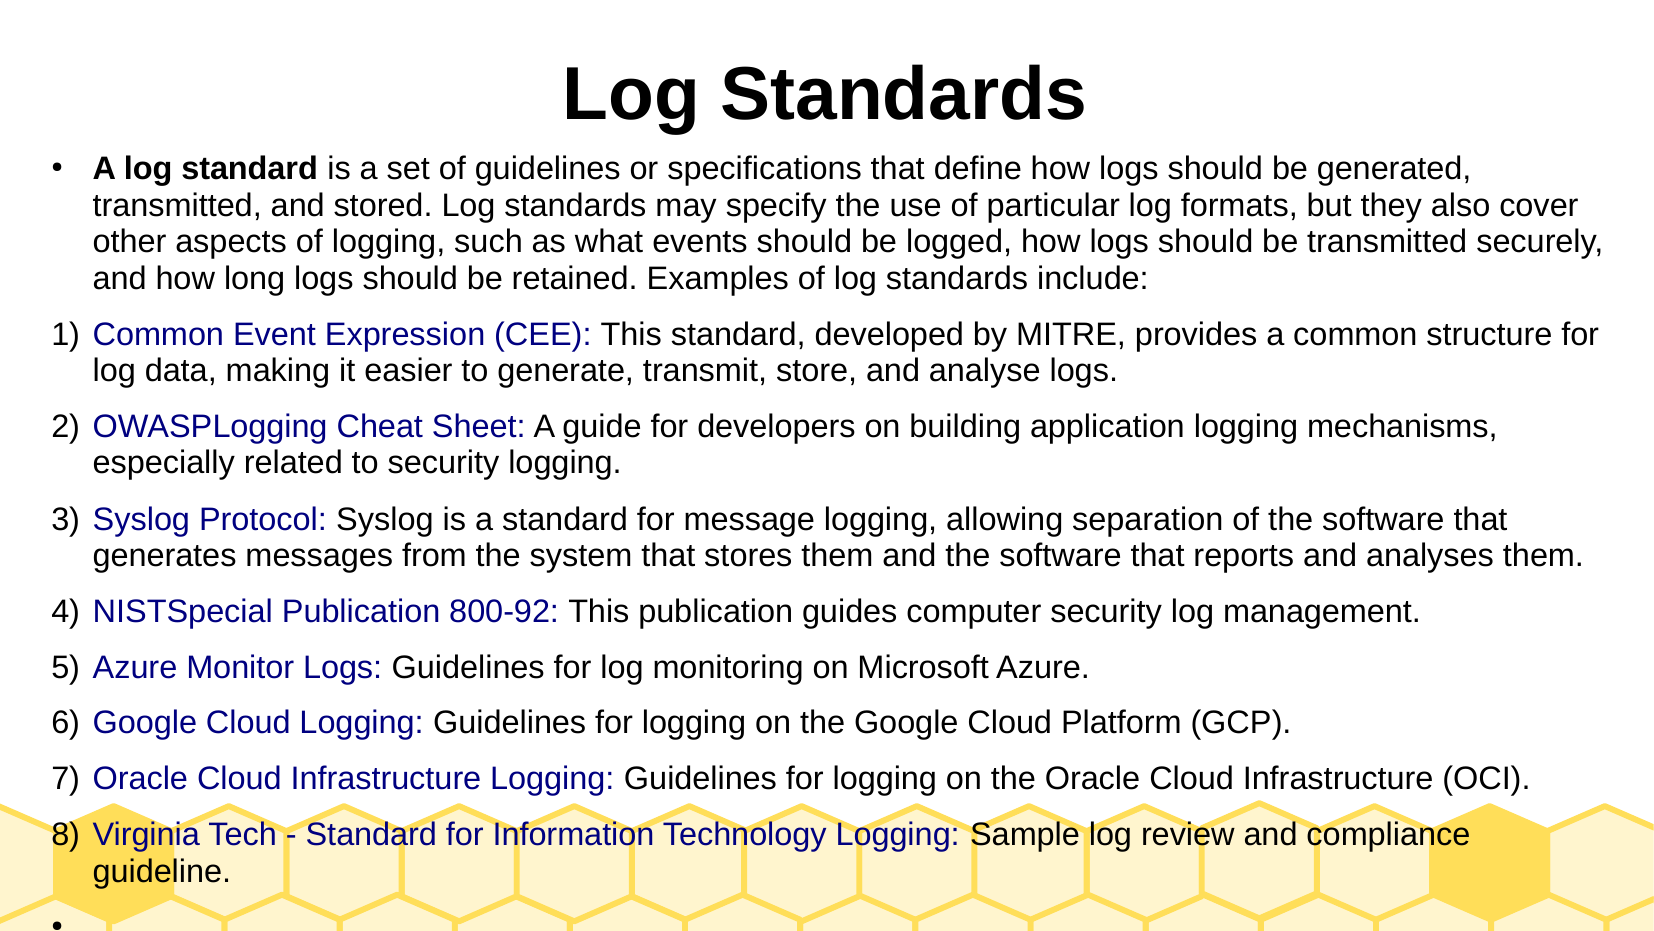

# Log Standards
A log standard is a set of guidelines or specifications that define how logs should be generated, transmitted, and stored. Log standards may specify the use of particular log formats, but they also cover other aspects of logging, such as what events should be logged, how logs should be transmitted securely, and how long logs should be retained. Examples of log standards include:
Common Event Expression (CEE): This standard, developed by MITRE, provides a common structure for log data, making it easier to generate, transmit, store, and analyse logs.
OWASPLogging Cheat Sheet: A guide for developers on building application logging mechanisms, especially related to security logging.
Syslog Protocol: Syslog is a standard for message logging, allowing separation of the software that generates messages from the system that stores them and the software that reports and analyses them.
NISTSpecial Publication 800-92: This publication guides computer security log management.
Azure Monitor Logs: Guidelines for log monitoring on Microsoft Azure.
Google Cloud Logging: Guidelines for logging on the Google Cloud Platform (GCP).
Oracle Cloud Infrastructure Logging: Guidelines for logging on the Oracle Cloud Infrastructure (OCI).
Virginia Tech - Standard for Information Technology Logging: Sample log review and compliance guideline.